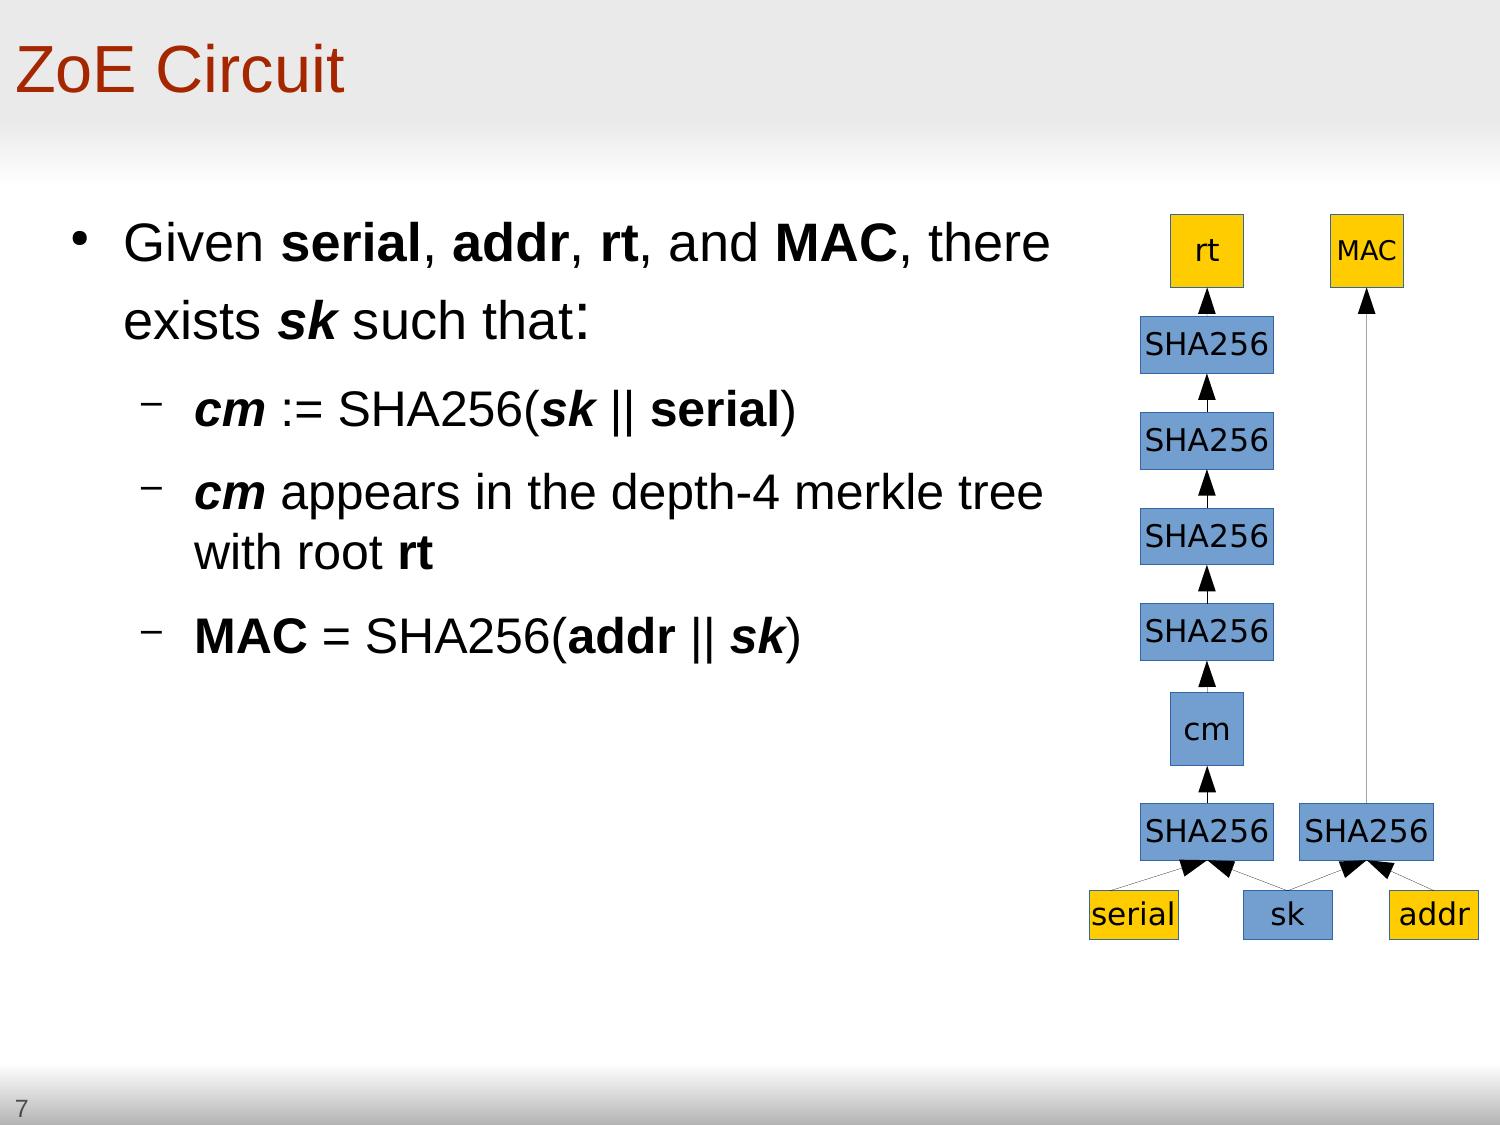

# ZoE Circuit
Given serial, addr, rt, and MAC, there exists sk such that:
cm := SHA256(sk || serial)
cm appears in the depth-4 merkle tree with root rt
MAC = SHA256(addr || sk)
rt
MAC
SHA256
SHA256
SHA256
SHA256
cm
SHA256
SHA256
serial
sk
addr